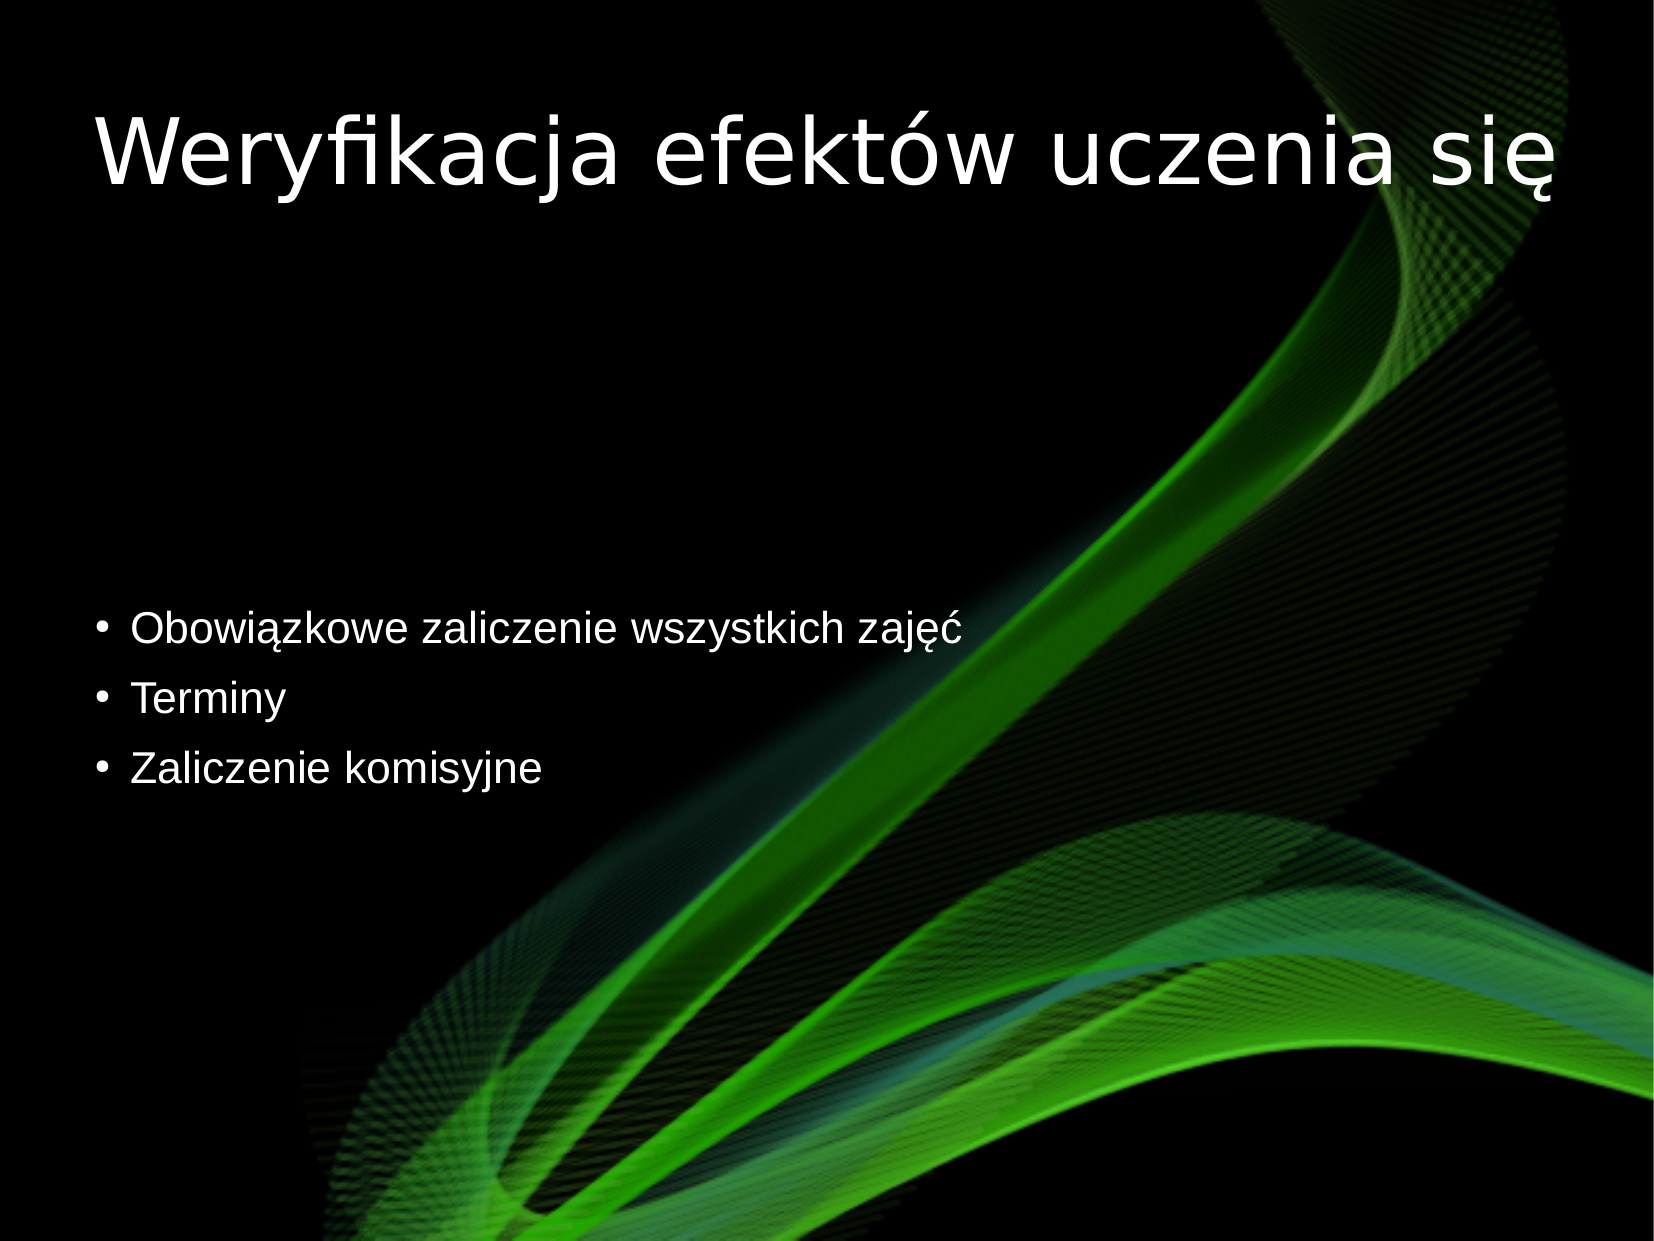

# Weryfikacja efektów uczenia się
Obowiązkowe zaliczenie wszystkich zajęć
Terminy
Zaliczenie komisyjne